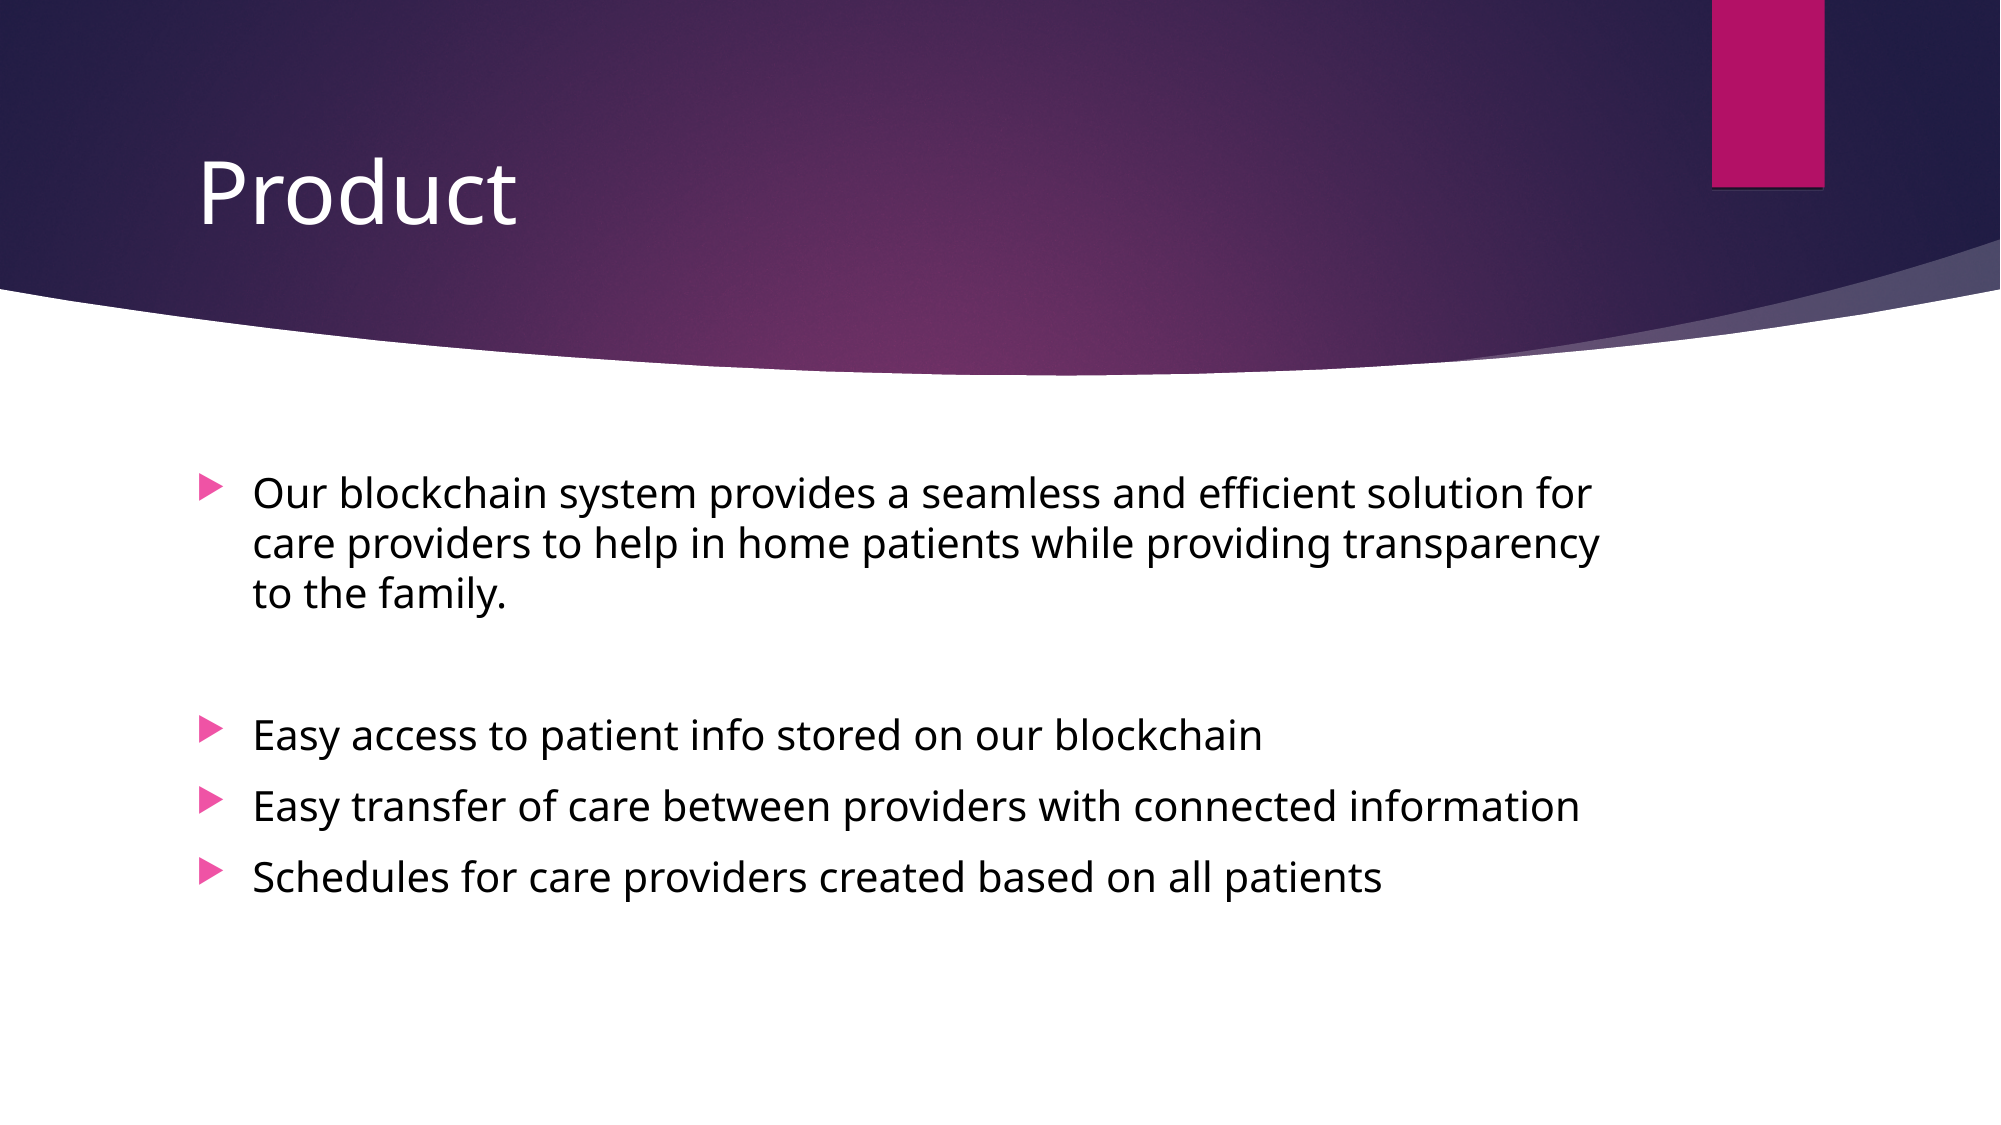

# Product
Our blockchain system provides a seamless and efficient solution for care providers to help in home patients while providing transparency to the family.
Easy access to patient info stored on our blockchain
Easy transfer of care between providers with connected information
Schedules for care providers created based on all patients